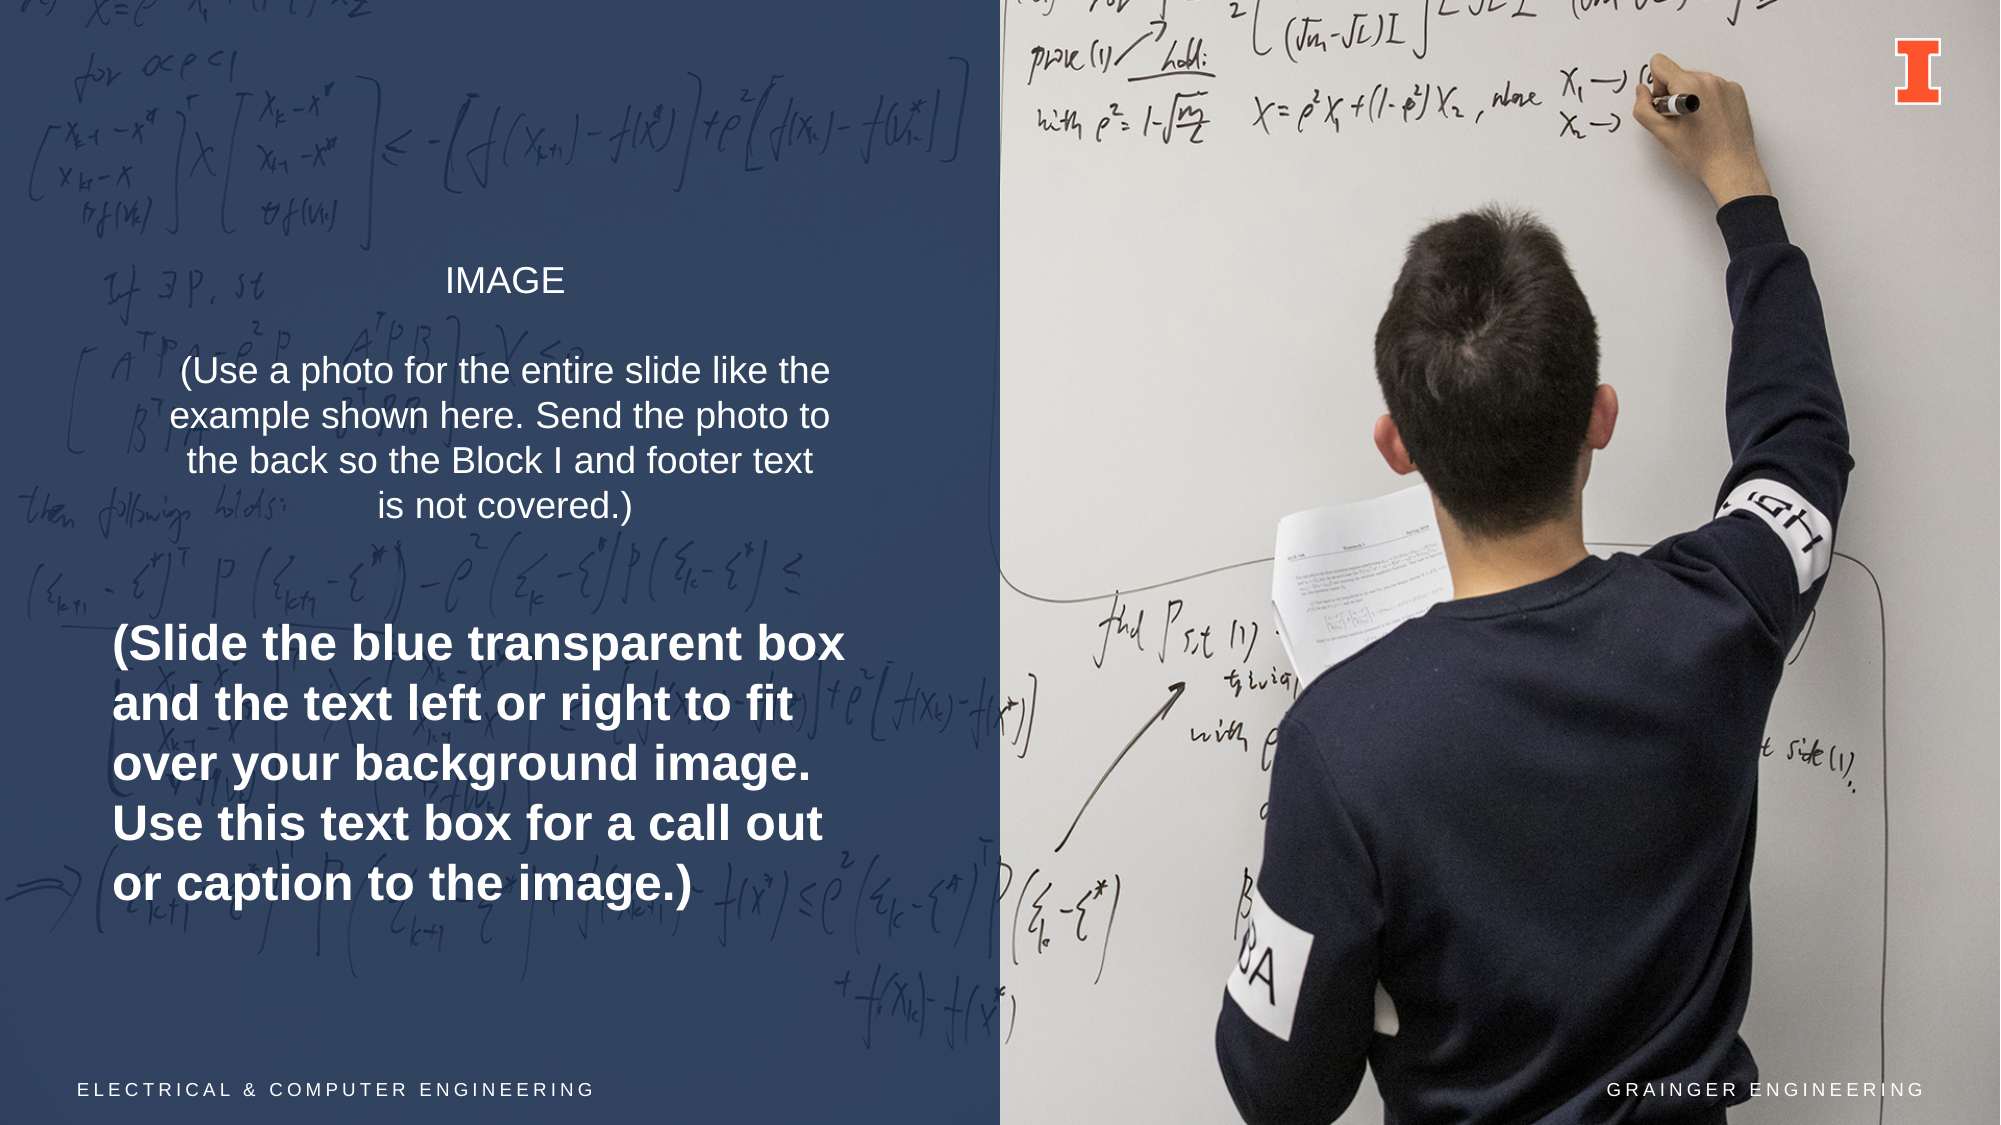

IMAGE
(Use a photo for the entire slide like the example shown here. Send the photo to
the back so the Block I and footer text
is not covered.)
(Slide the blue transparent box and the text left or right to fit over your background image. Use this text box for a call out or caption to the image.)
ELECTRICAL & COMPUTER ENGINEERING
GRAINGER ENGINEERING